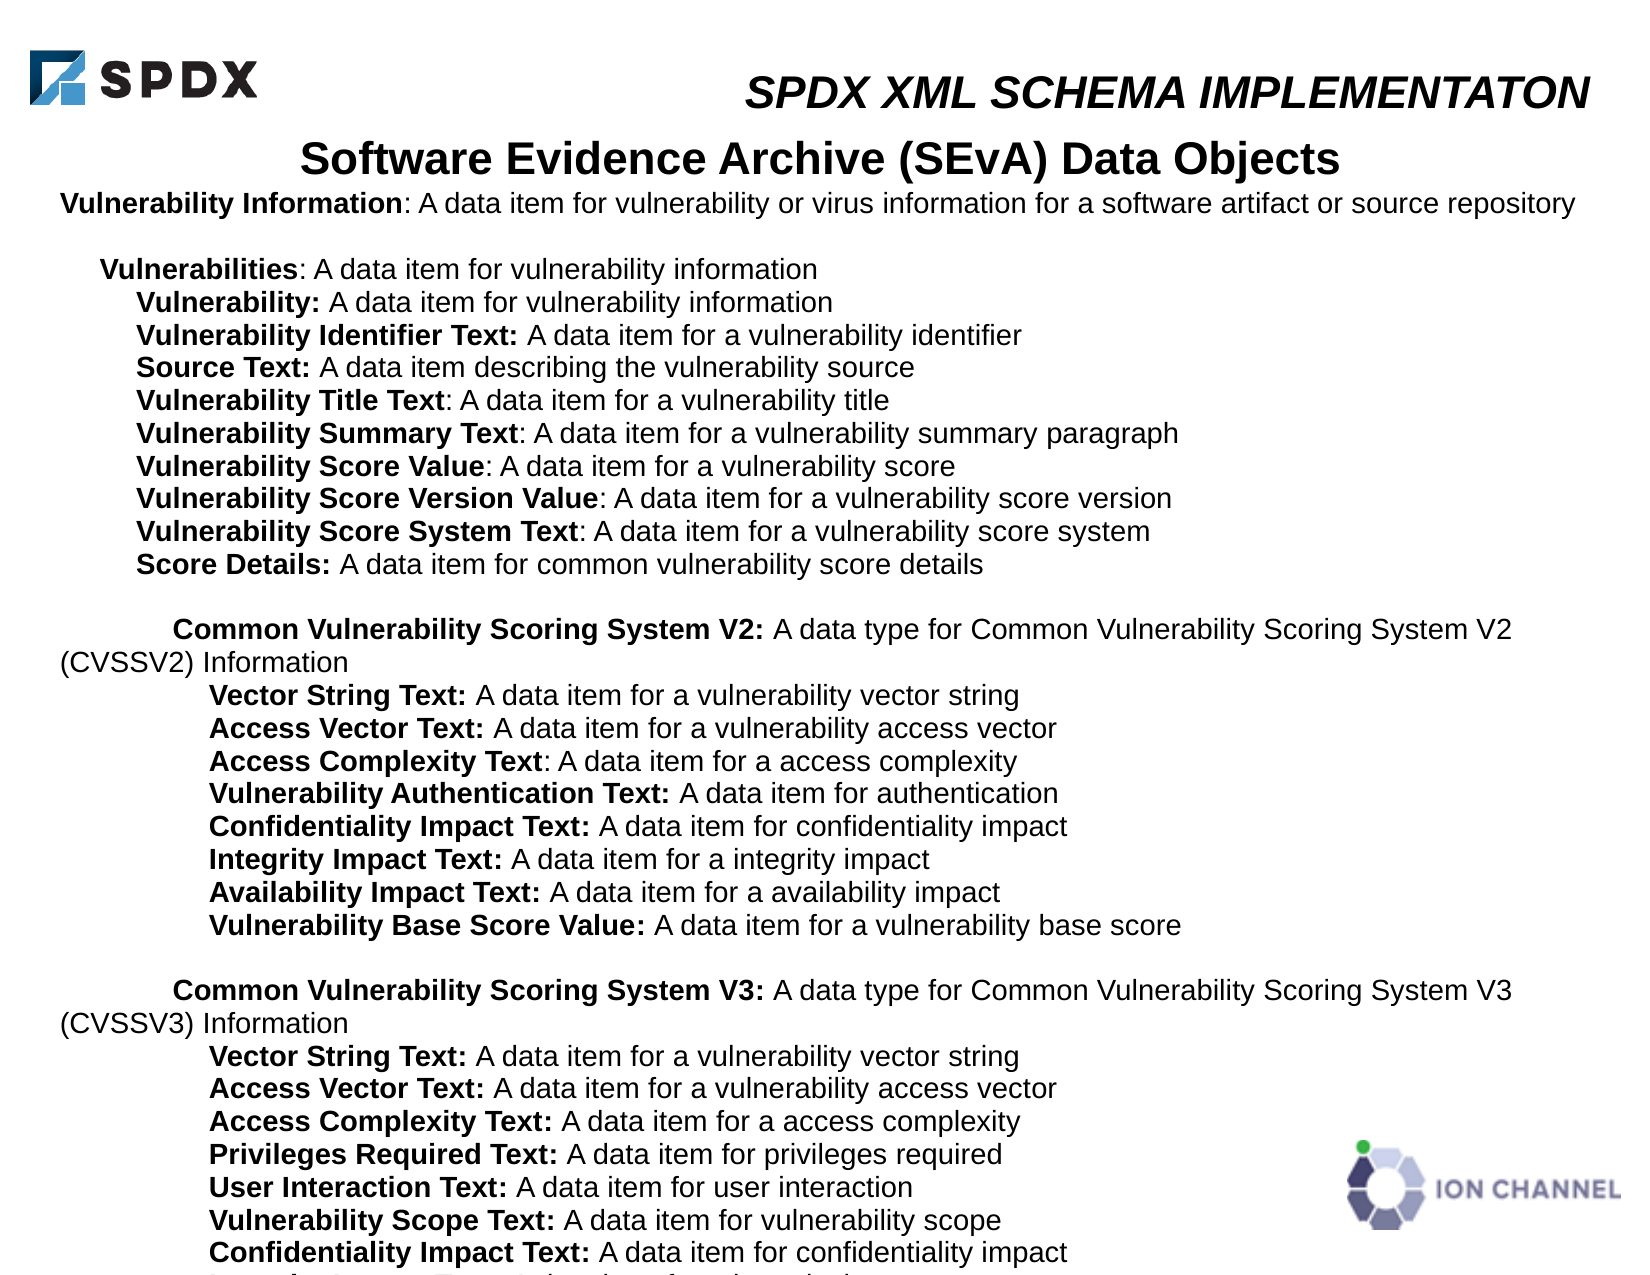

SPDX XML SCHEMA IMPLEMENTATON
Software Evidence Archive (SEvA) Data Objects
Vulnerability Information: A data item for vulnerability or virus information for a software artifact or source repository
	Vulnerabilities: A data item for vulnerability information
		Vulnerability: A data item for vulnerability information
		Vulnerability Identifier Text: A data item for a vulnerability identifier
		Source Text: A data item describing the vulnerability source
		Vulnerability Title Text: A data item for a vulnerability title
		Vulnerability Summary Text: A data item for a vulnerability summary paragraph
		Vulnerability Score Value: A data item for a vulnerability score
		Vulnerability Score Version Value: A data item for a vulnerability score version
		Vulnerability Score System Text: A data item for a vulnerability score system
		Score Details: A data item for common vulnerability score details
			Common Vulnerability Scoring System V2: A data type for Common Vulnerability Scoring System V2 (CVSSV2) Information
				Vector String Text: A data item for a vulnerability vector string
				Access Vector Text: A data item for a vulnerability access vector
				Access Complexity Text: A data item for a access complexity
				Vulnerability Authentication Text: A data item for authentication
				Confidentiality Impact Text: A data item for confidentiality impact
				Integrity Impact Text: A data item for a integrity impact
				Availability Impact Text: A data item for a availability impact
				Vulnerability Base Score Value: A data item for a vulnerability base score
			Common Vulnerability Scoring System V3: A data type for Common Vulnerability Scoring System V3 (CVSSV3) Information
				Vector String Text: A data item for a vulnerability vector string
				Access Vector Text: A data item for a vulnerability access vector
				Access Complexity Text: A data item for a access complexity
				Privileges Required Text: A data item for privileges required
				User Interaction Text: A data item for user interaction
				Vulnerability Scope Text: A data item for vulnerability scope
				Confidentiality Impact Text: A data item for confidentiality impact
				Integrity Impact Text: A data item for a integrity impact
				Availability Impact Text: A data item for a availability impact
				Vulnerability Base Score Value: A data item for a vulnerability base score
				Base Severity Text: A data item for base severity